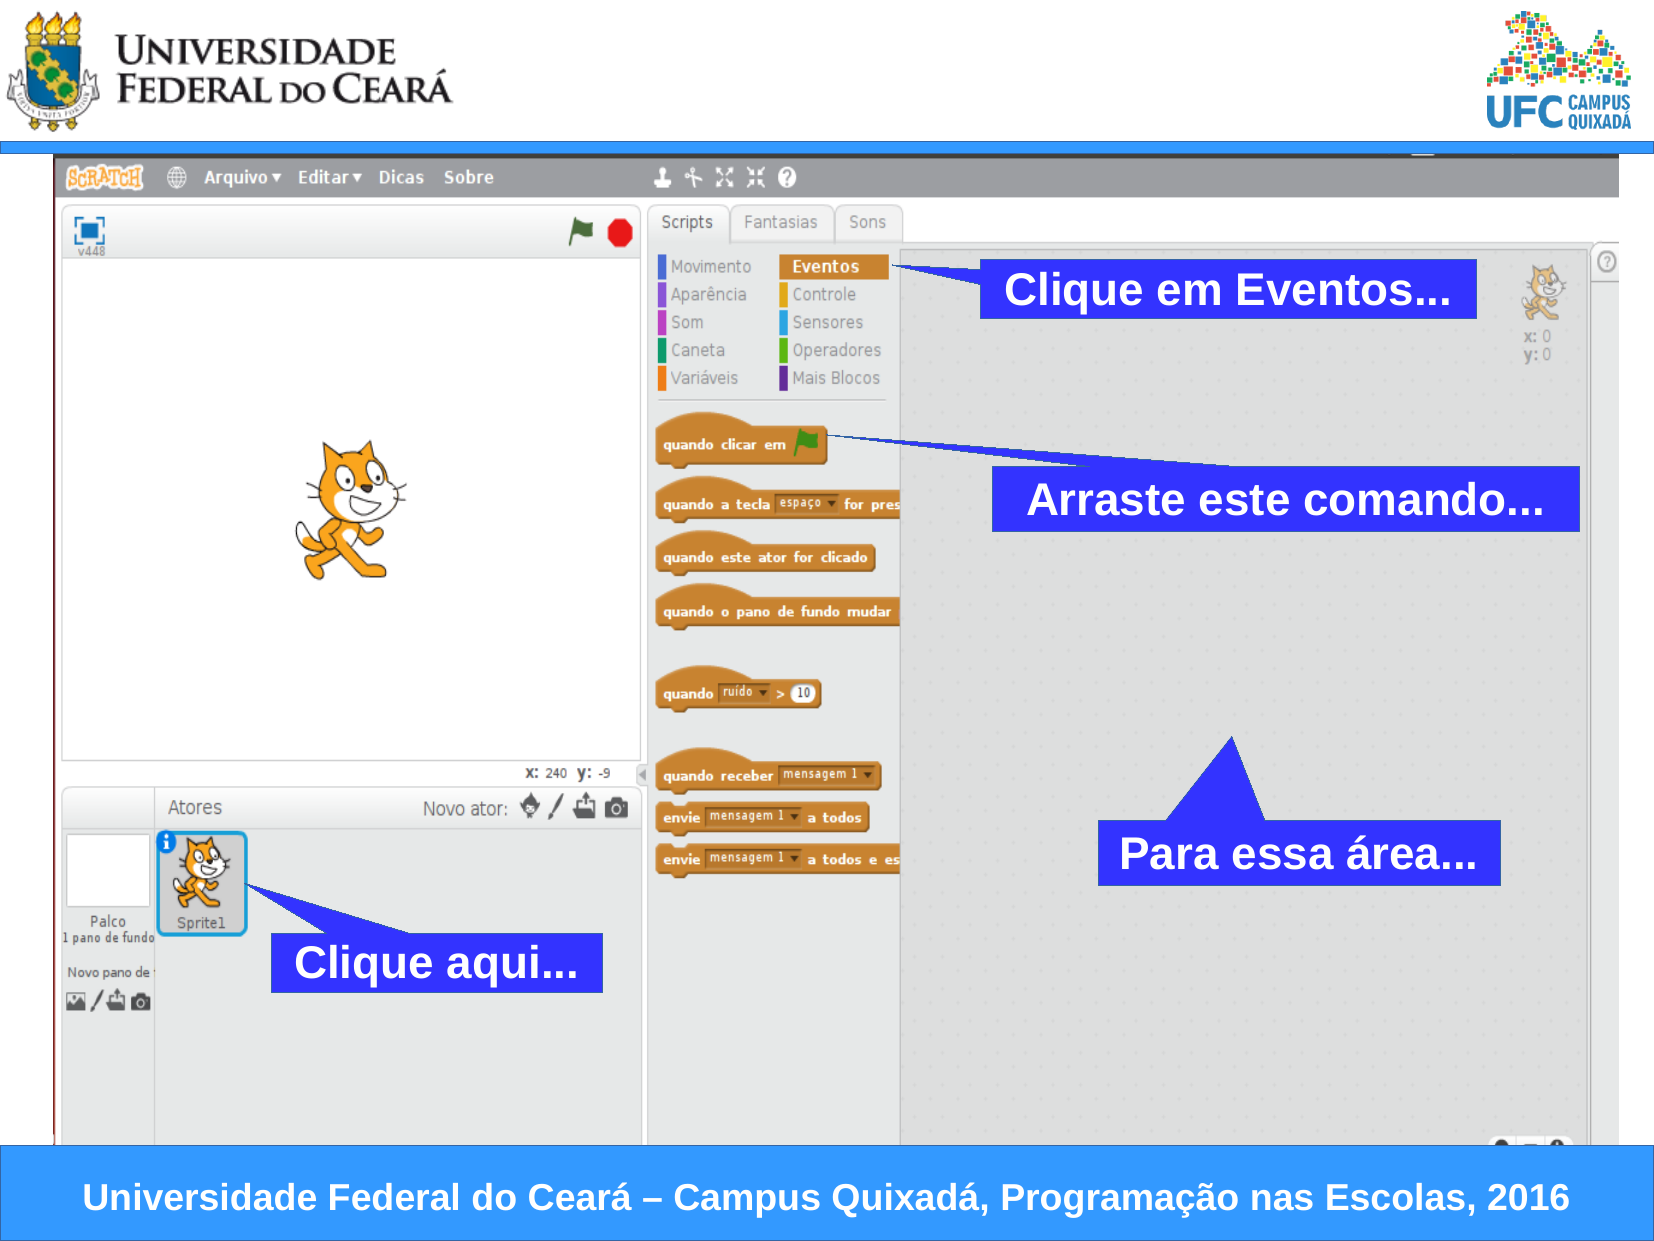

Clique em Eventos...
Arraste este comando...
Para essa área...
Clique aqui...
Universidade Federal do Ceará – Campus Quixadá, Programação nas Escolas, 2016